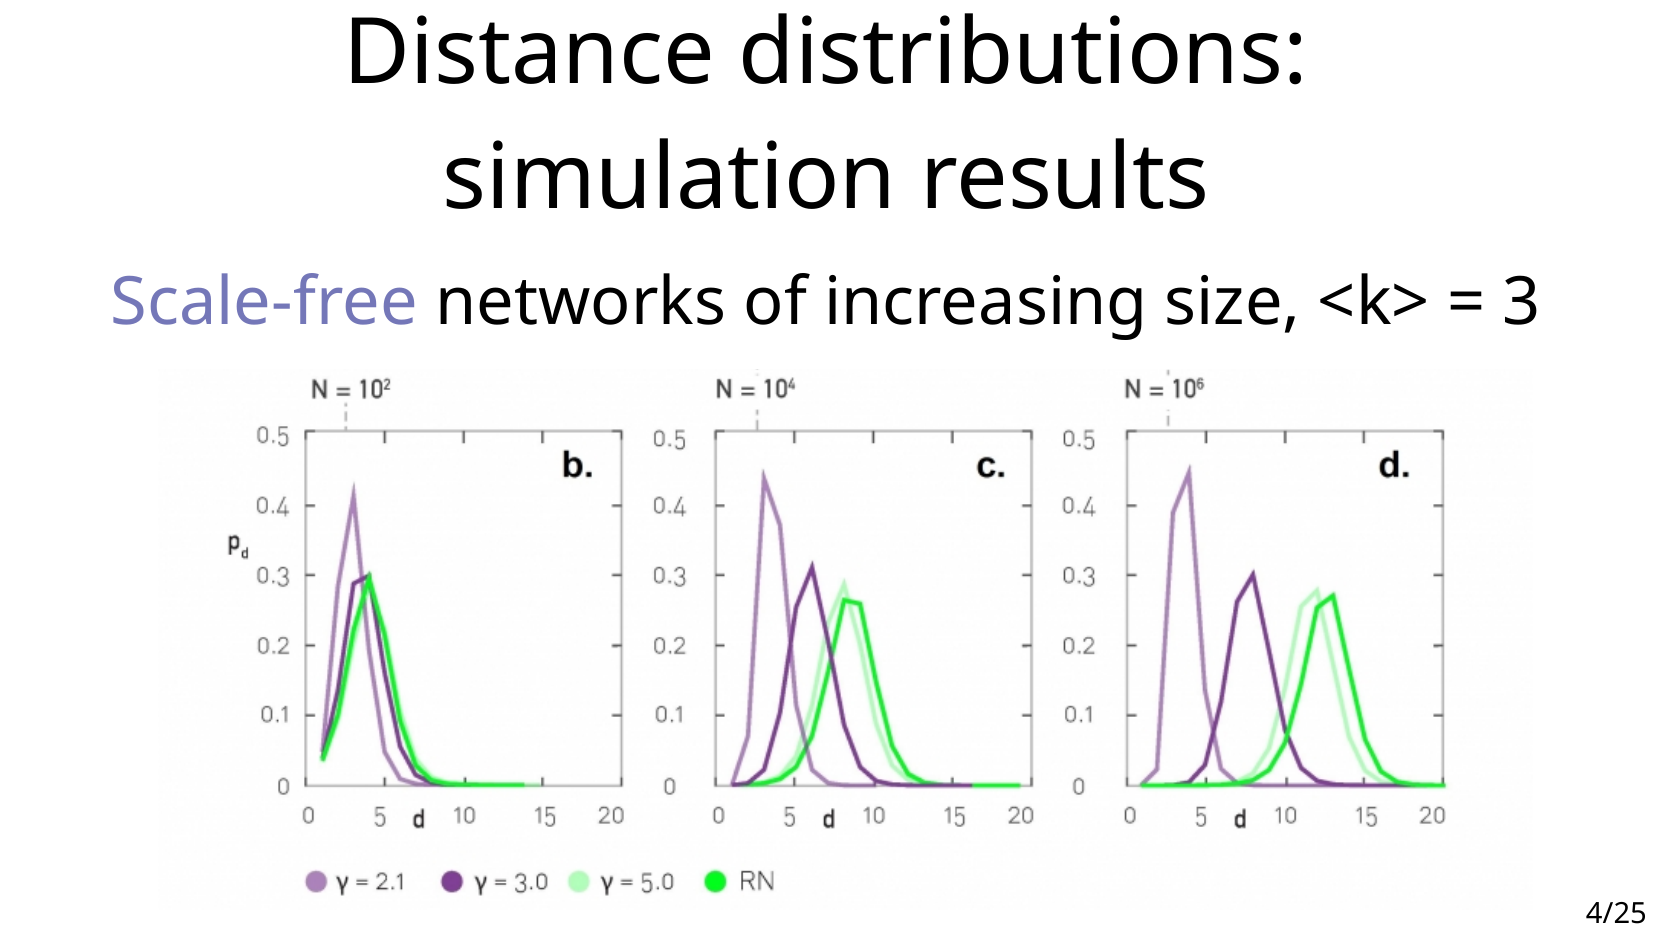

# Distance distributions: simulation results
Scale-free networks of increasing size, <k> = 3
4